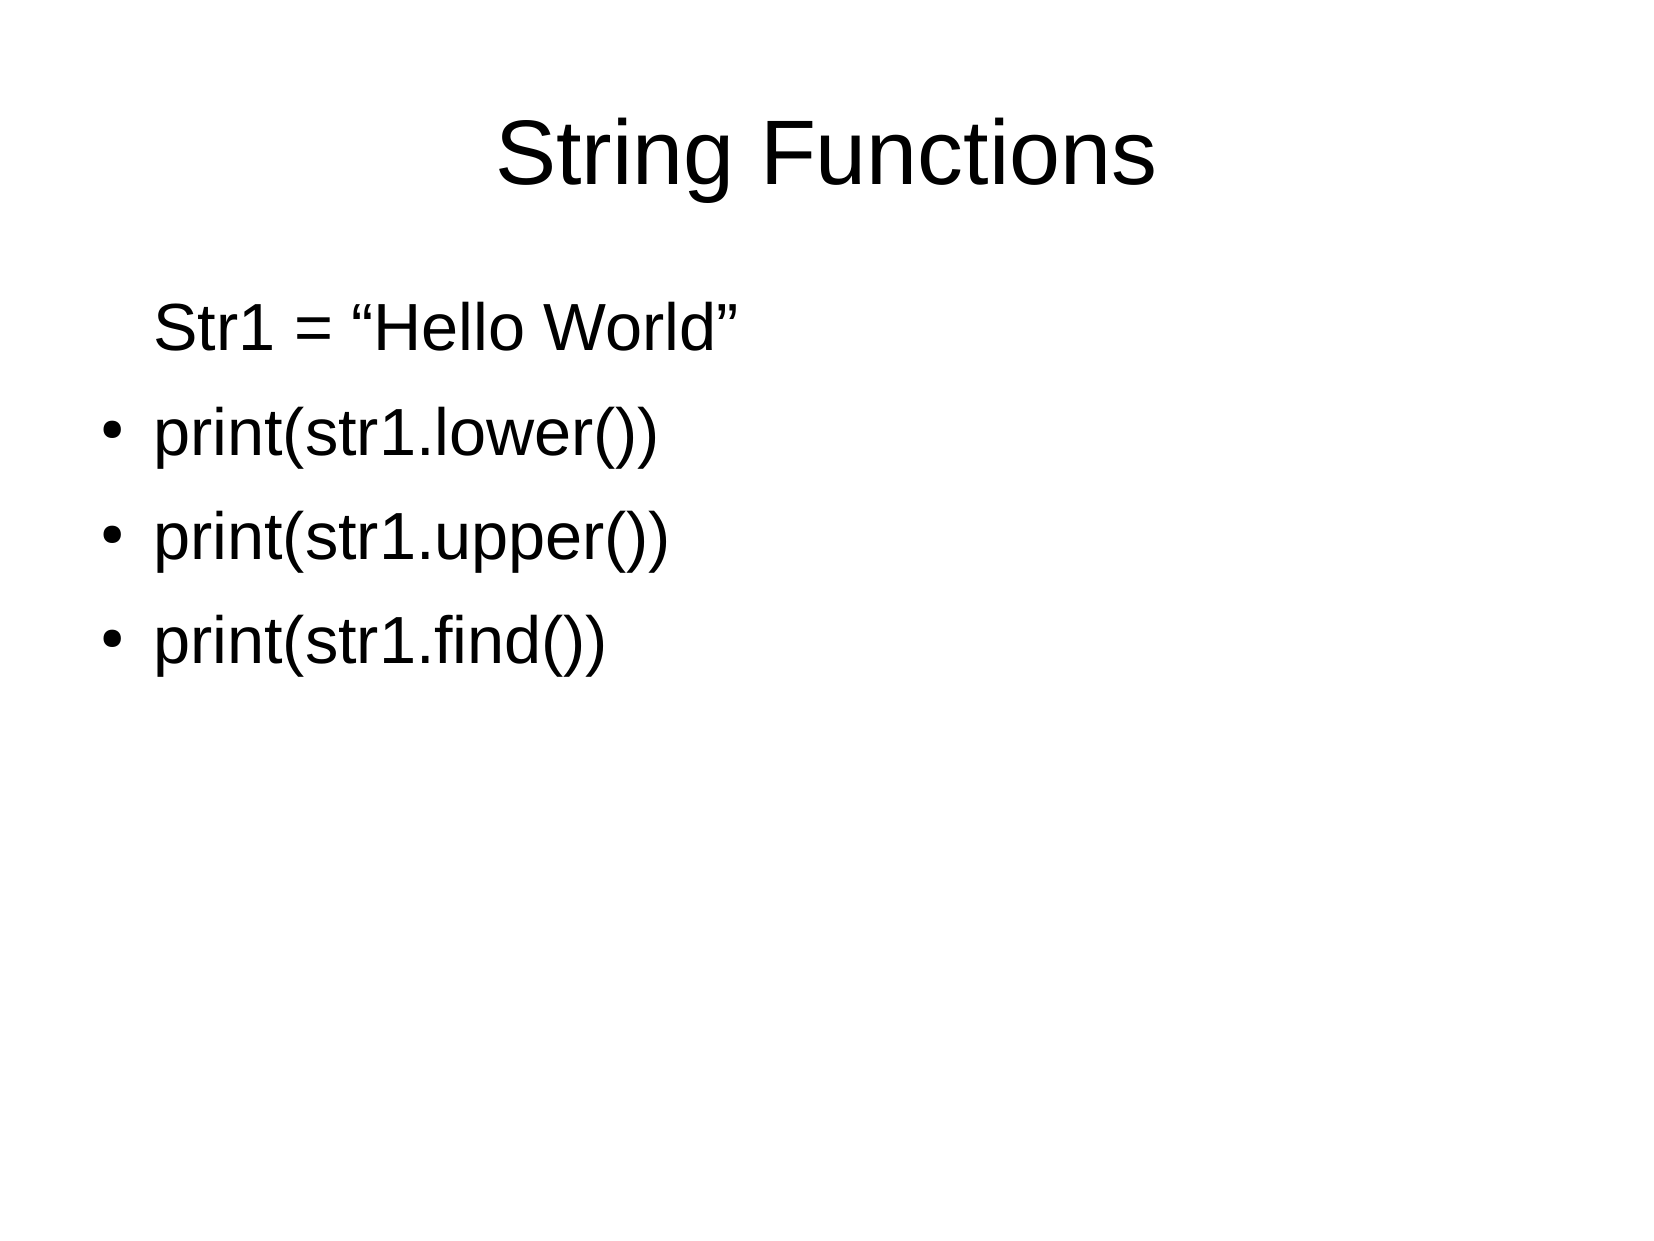

# String Functions
Str1 = “Hello World”
print(str1.lower())
print(str1.upper())
print(str1.find())